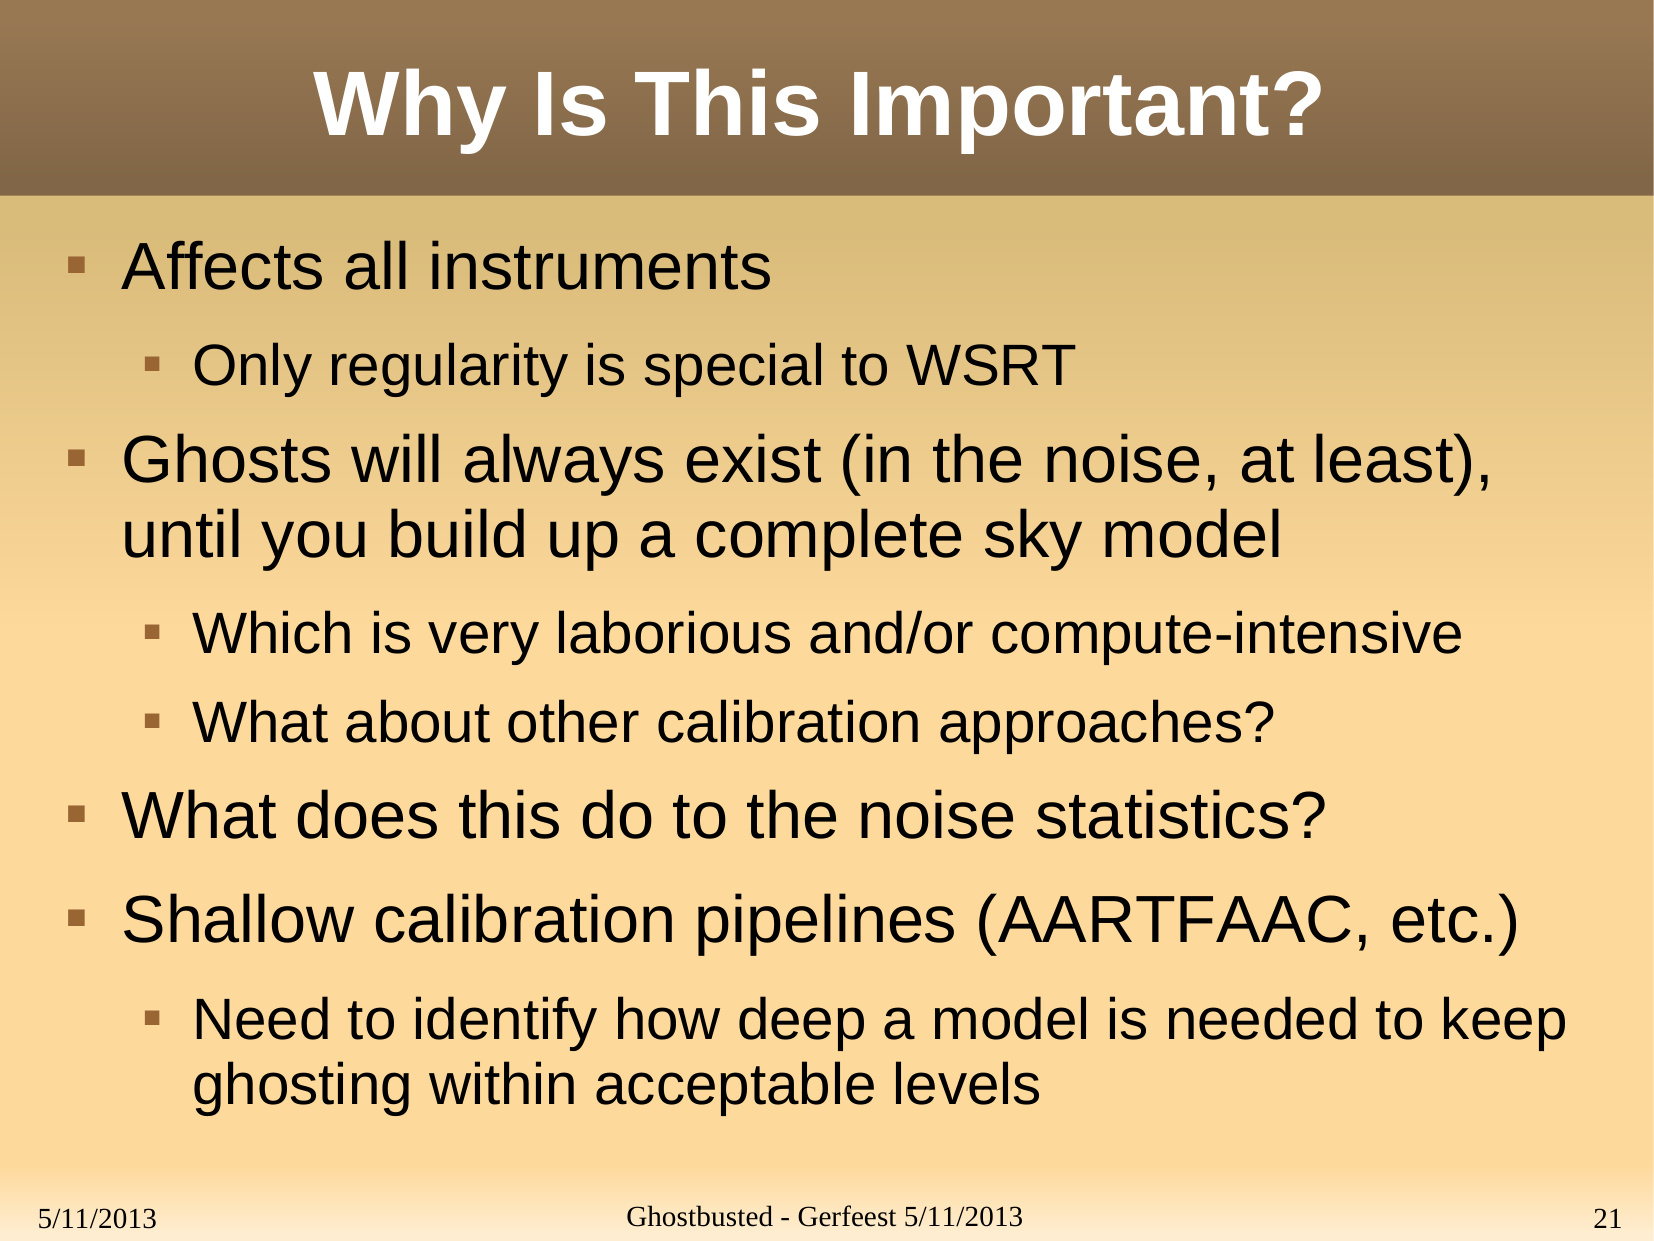

# Why Is This Important?
Affects all instruments
Only regularity is special to WSRT
Ghosts will always exist (in the noise, at least), until you build up a complete sky model
Which is very laborious and/or compute-intensive
What about other calibration approaches?
What does this do to the noise statistics?
Shallow calibration pipelines (AARTFAAC, etc.)
Need to identify how deep a model is needed to keep ghosting within acceptable levels
Ghostbusted - Gerfeest 5/11/2013
5/11/2013
21